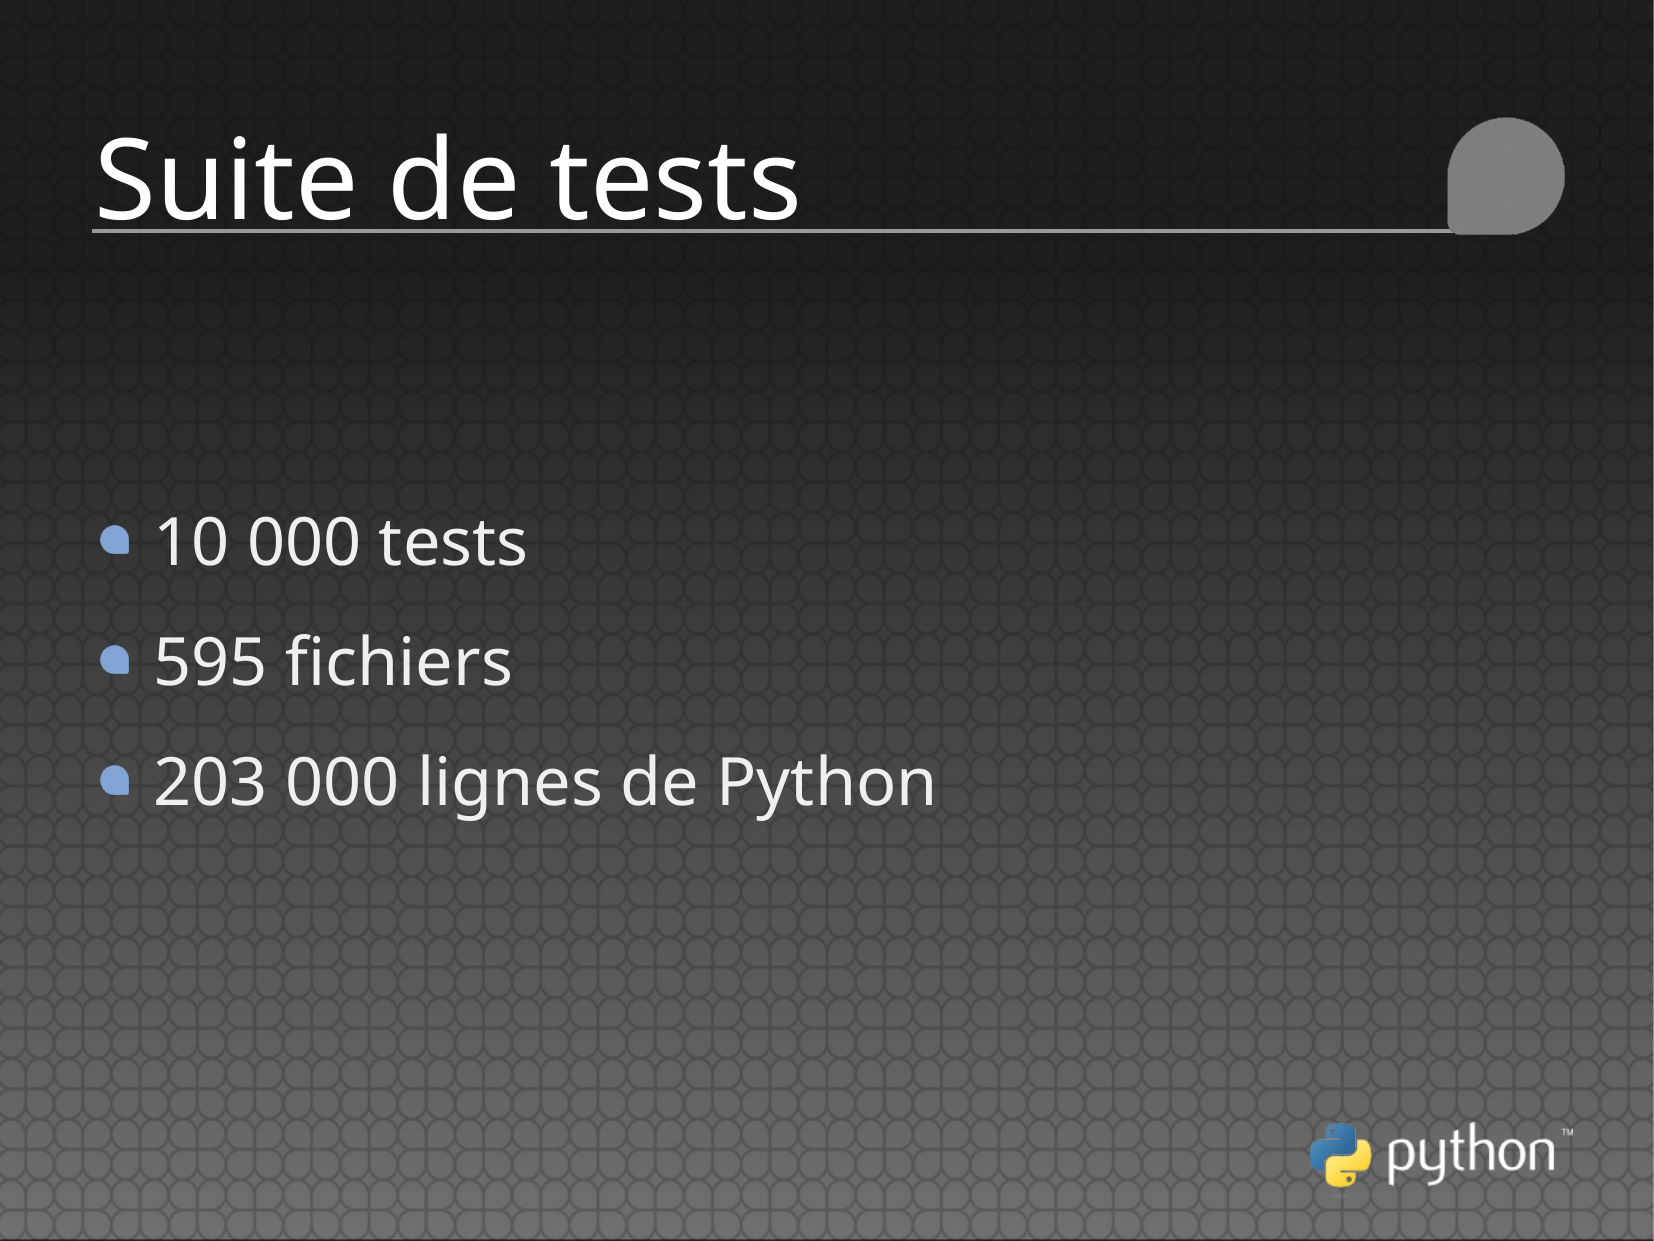

Suite de tests
# 10 000 tests
595 fichiers
203 000 lignes de Python